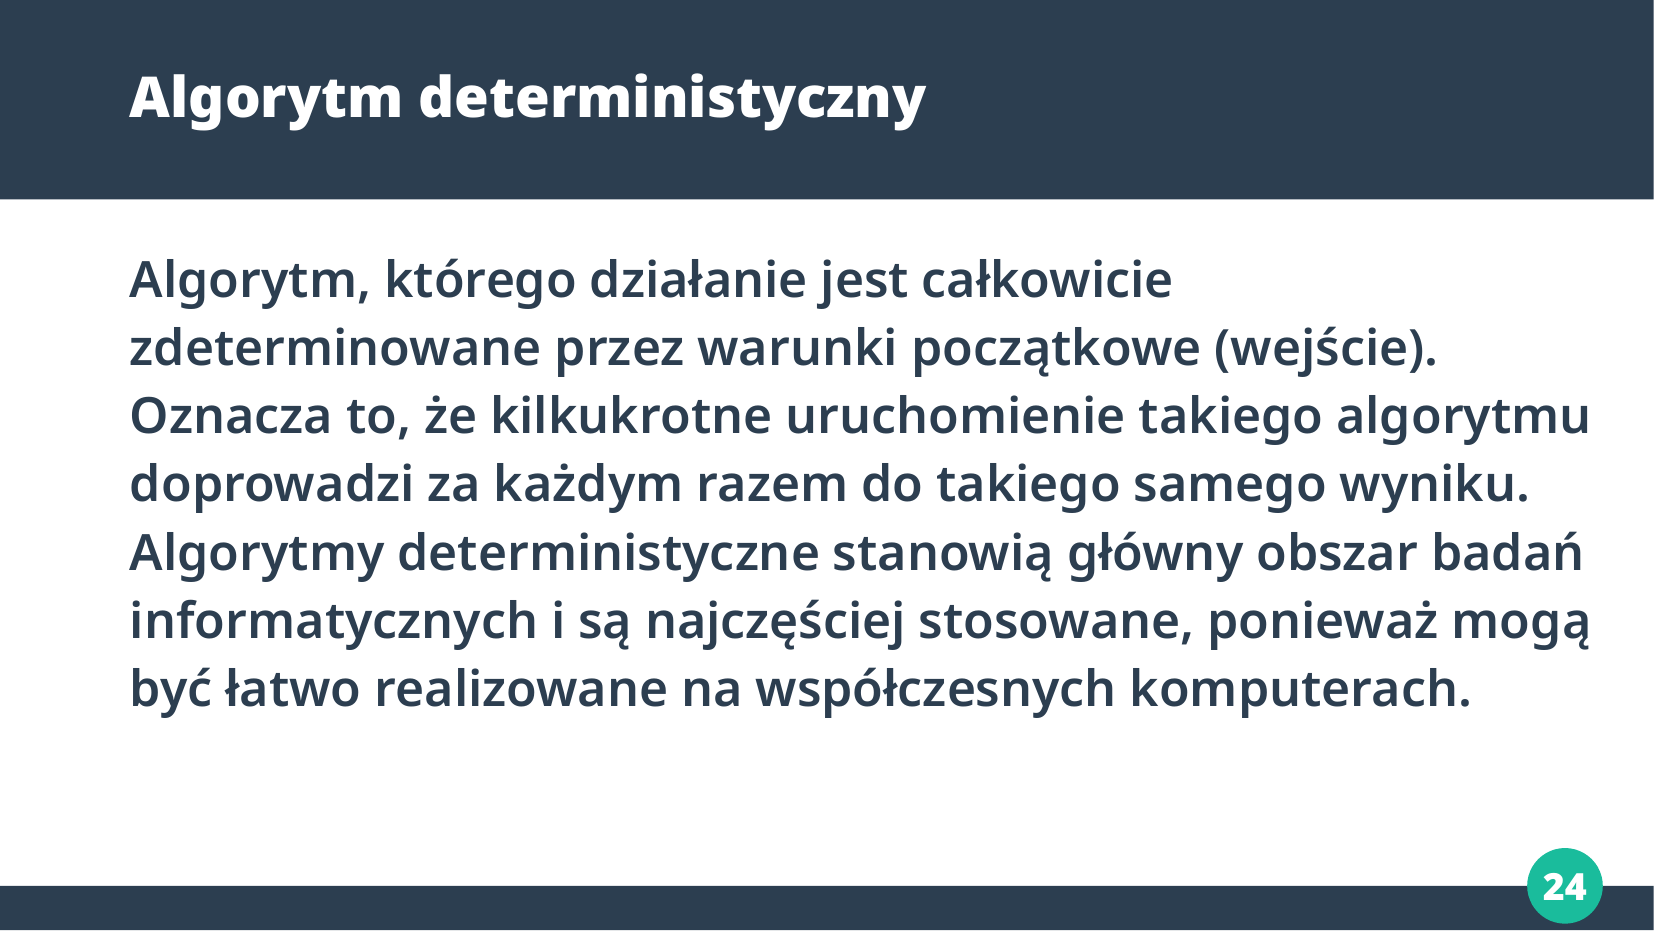

# Algorytm deterministyczny
Algorytm, którego działanie jest całkowicie zdeterminowane przez warunki początkowe (wejście). Oznacza to, że kilkukrotne uruchomienie takiego algorytmu doprowadzi za każdym razem do takiego samego wyniku. Algorytmy deterministyczne stanowią główny obszar badań informatycznych i są najczęściej stosowane, ponieważ mogą być łatwo realizowane na współczesnych komputerach.